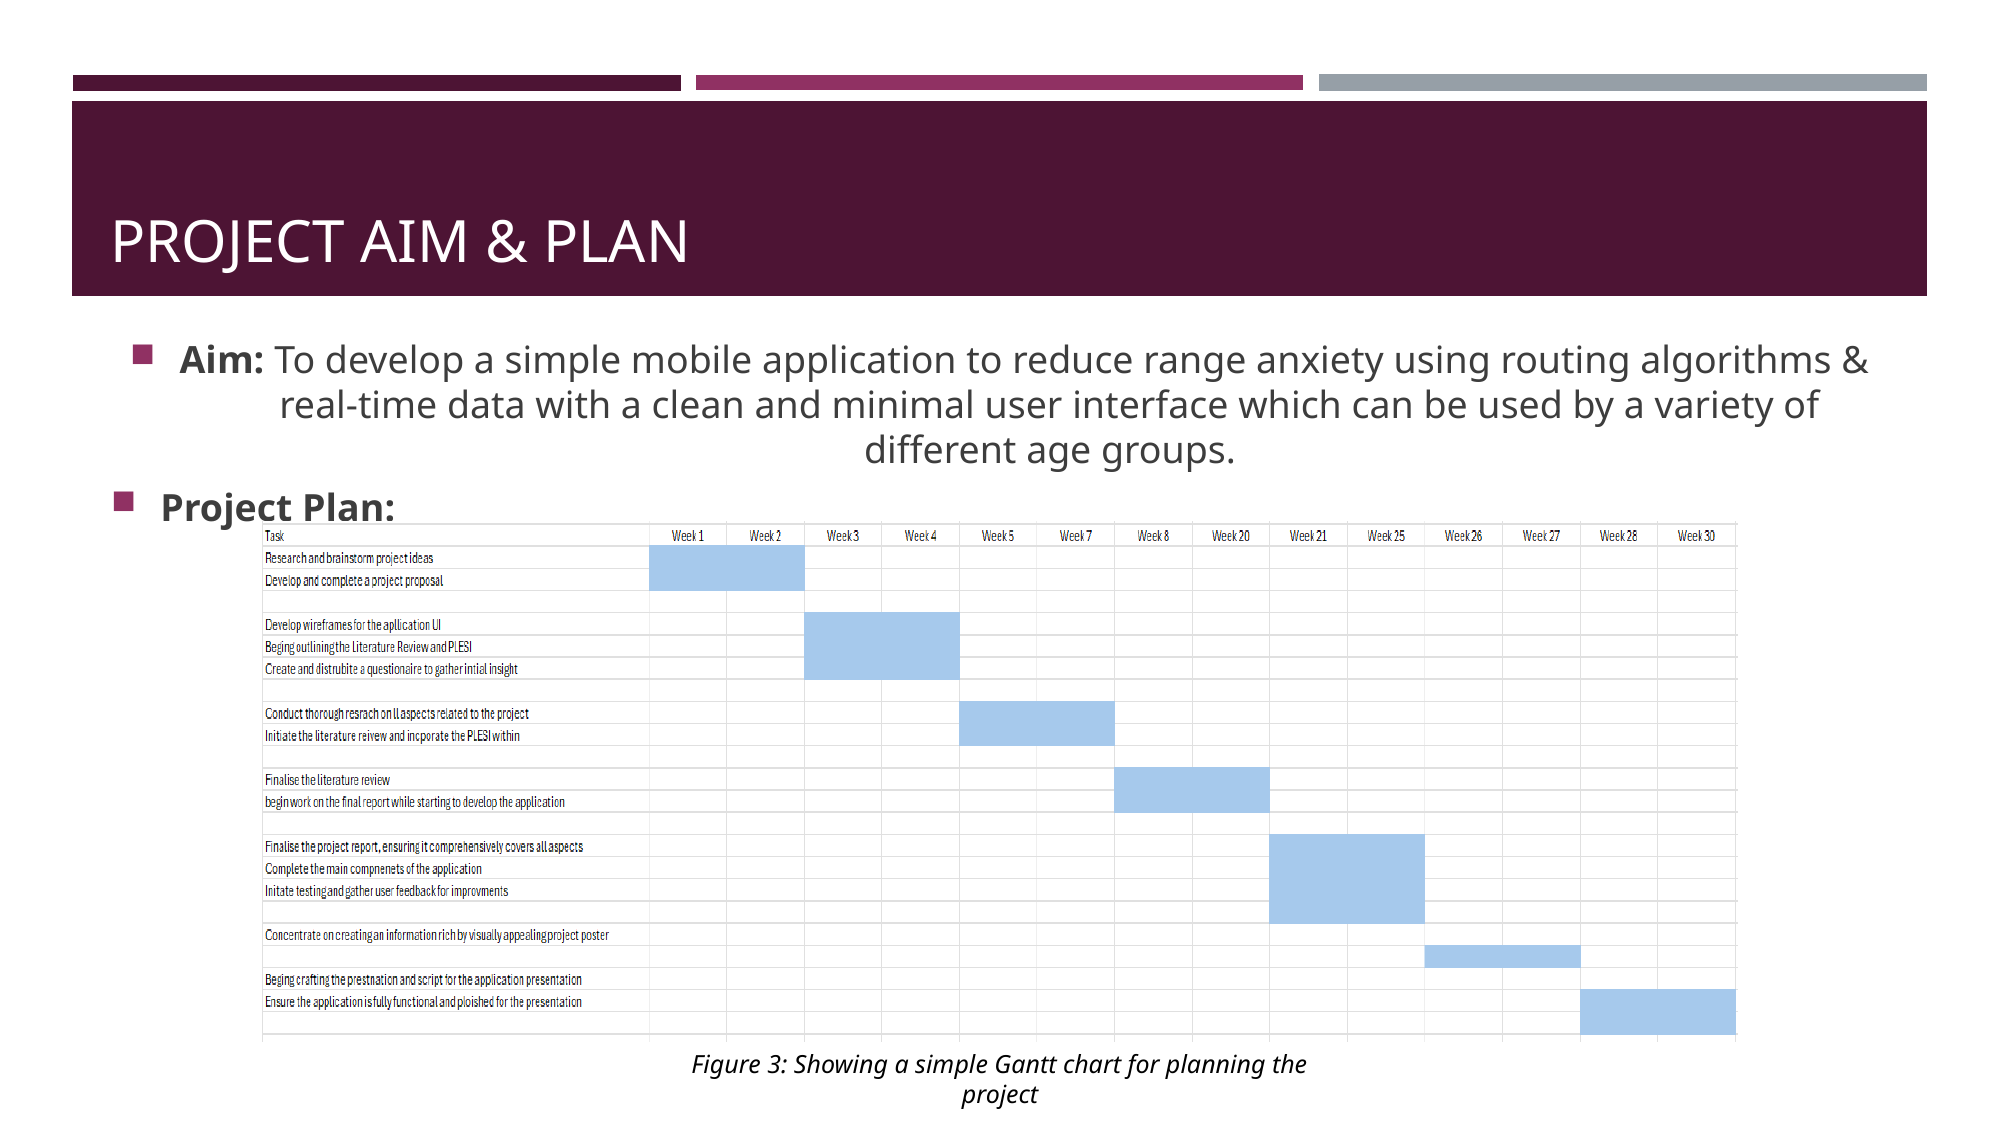

# Project Aim & Plan
Aim: To develop a simple mobile application to reduce range anxiety using routing algorithms & real-time data with a clean and minimal user interface which can be used by a variety of different age groups.
Project Plan:
Figure 3: Showing a simple Gantt chart for planning the project